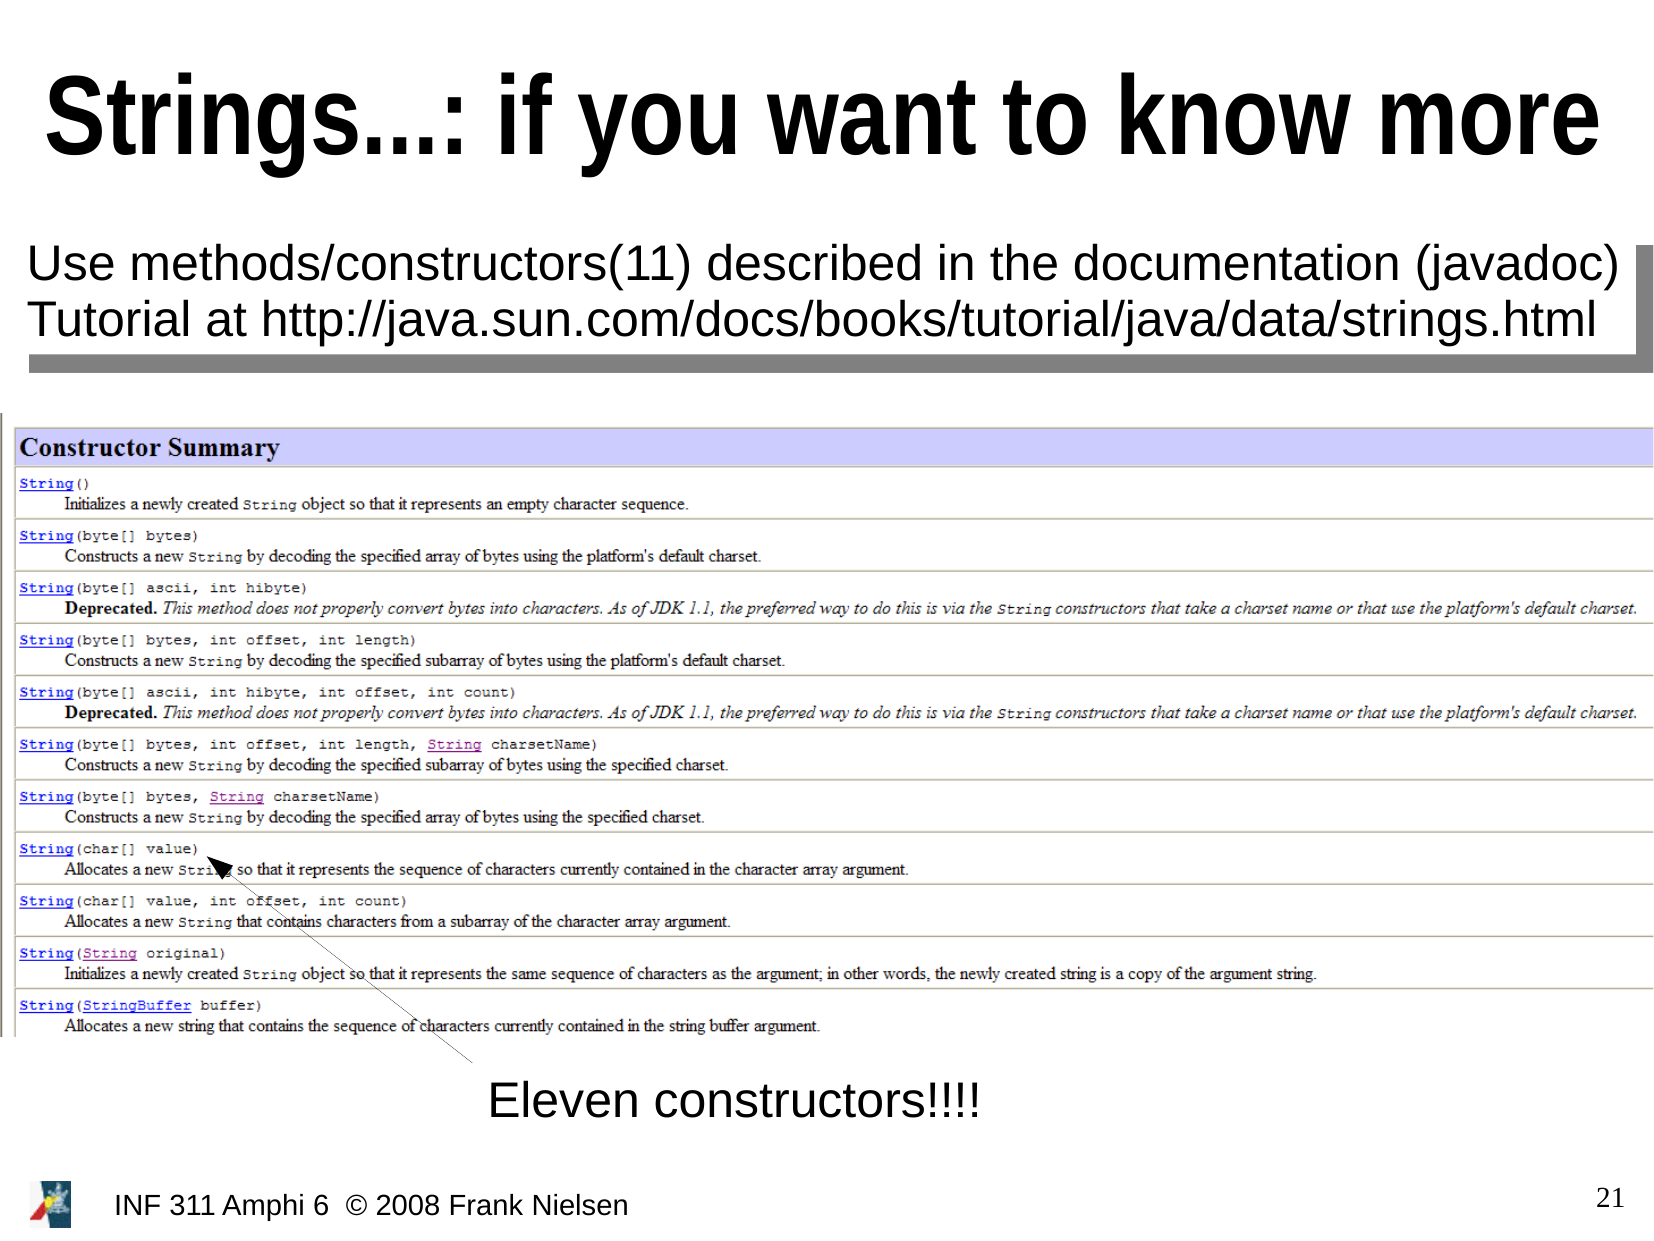

Strings...: if you want to know more
Use methods/constructors(11) described in the documentation (javadoc)
Tutorial at http://java.sun.com/docs/books/tutorial/java/data/strings.html
Eleven constructors!!!!